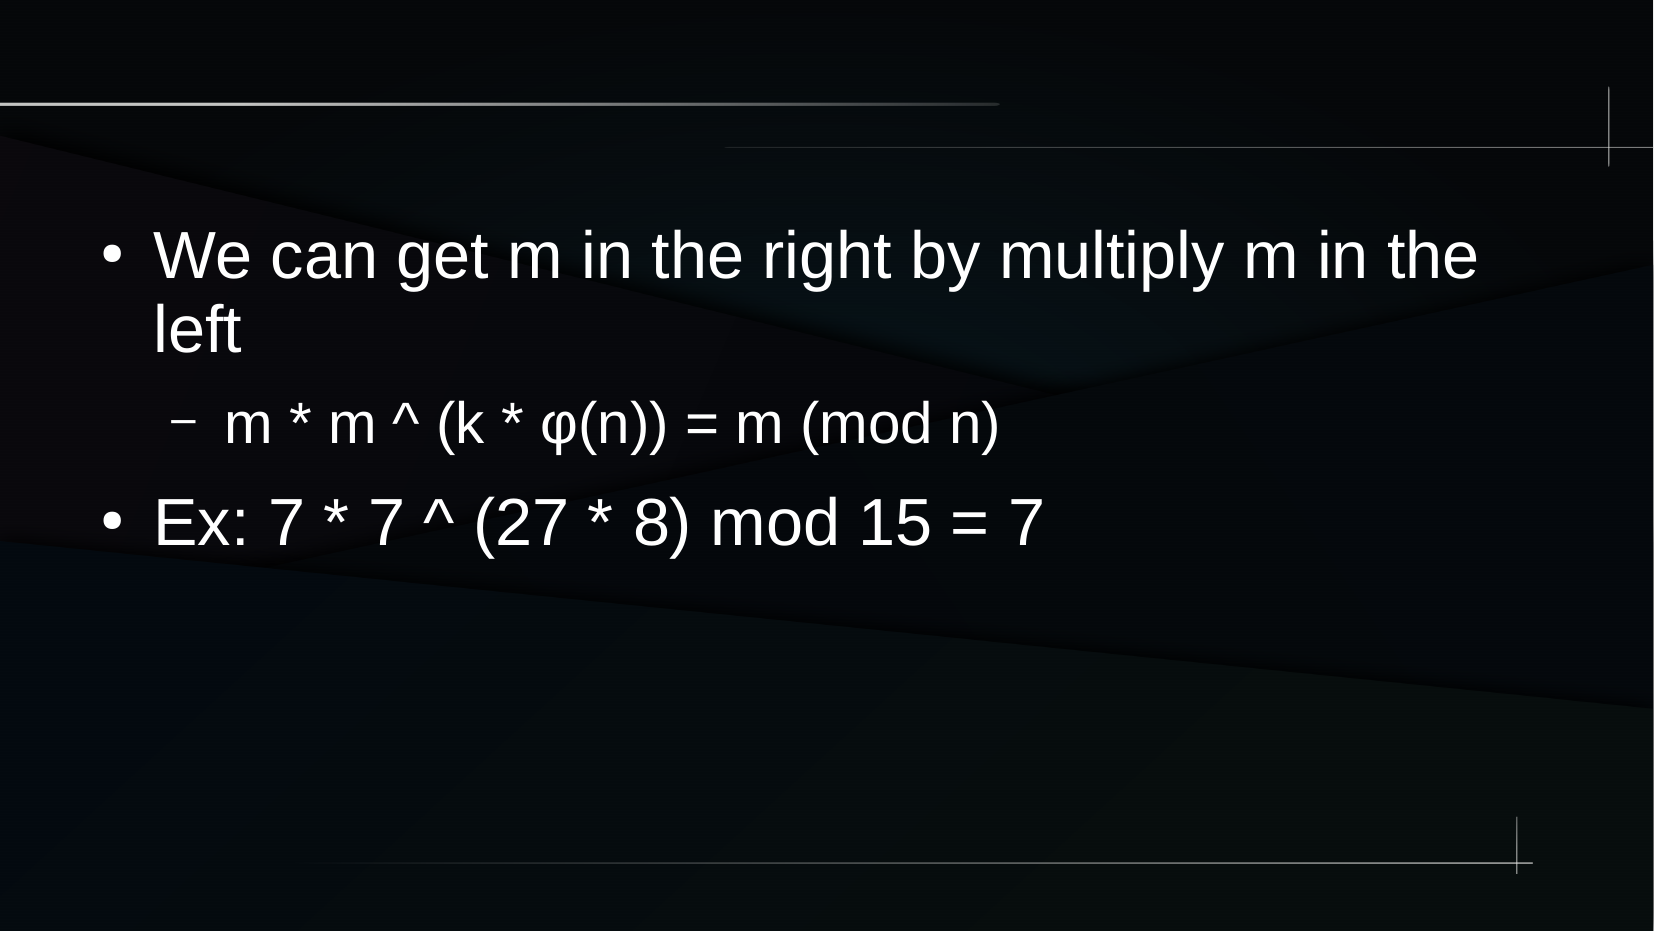

#
We can get m in the right by multiply m in the left
m * m ^ (k * φ(n)) = m (mod n)
Ex: 7 * 7 ^ (27 * 8) mod 15 = 7